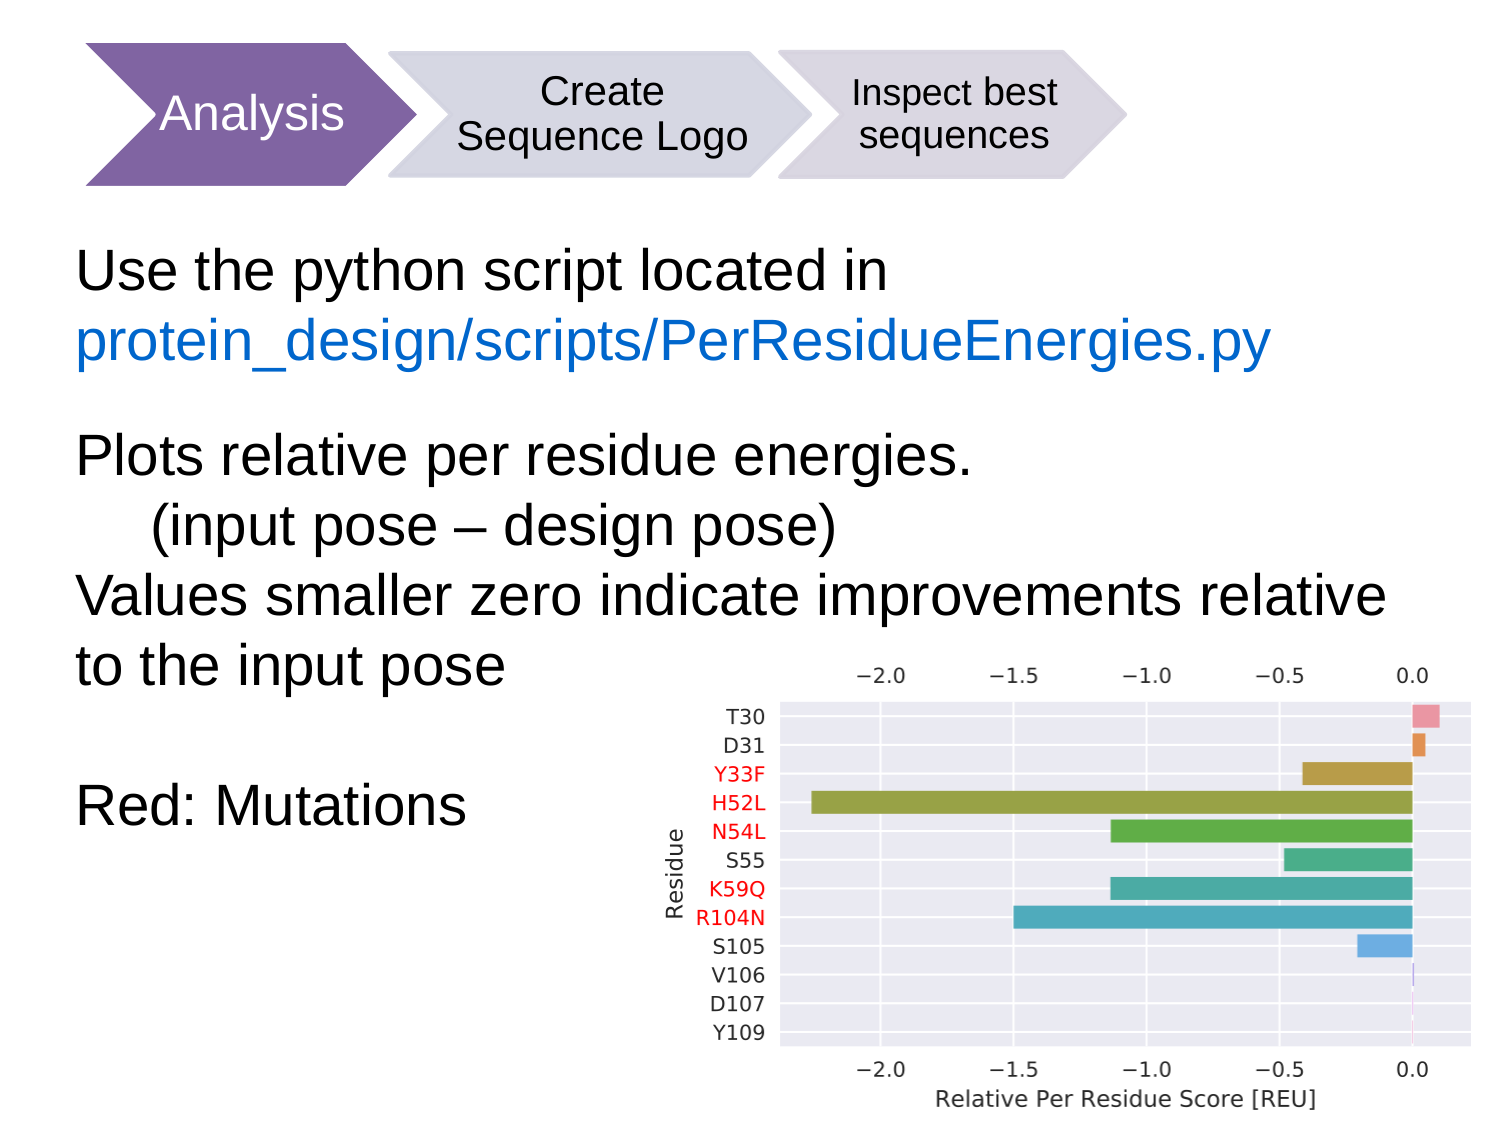

Analysis
Inspect best sequences
Create Sequence Logo
Use the python script located in protein_design/scripts/PerResidueEnergies.py
Plots relative per residue energies.
	(input pose – design pose)
Values smaller zero indicate improvements relative to the input pose
Red: Mutations